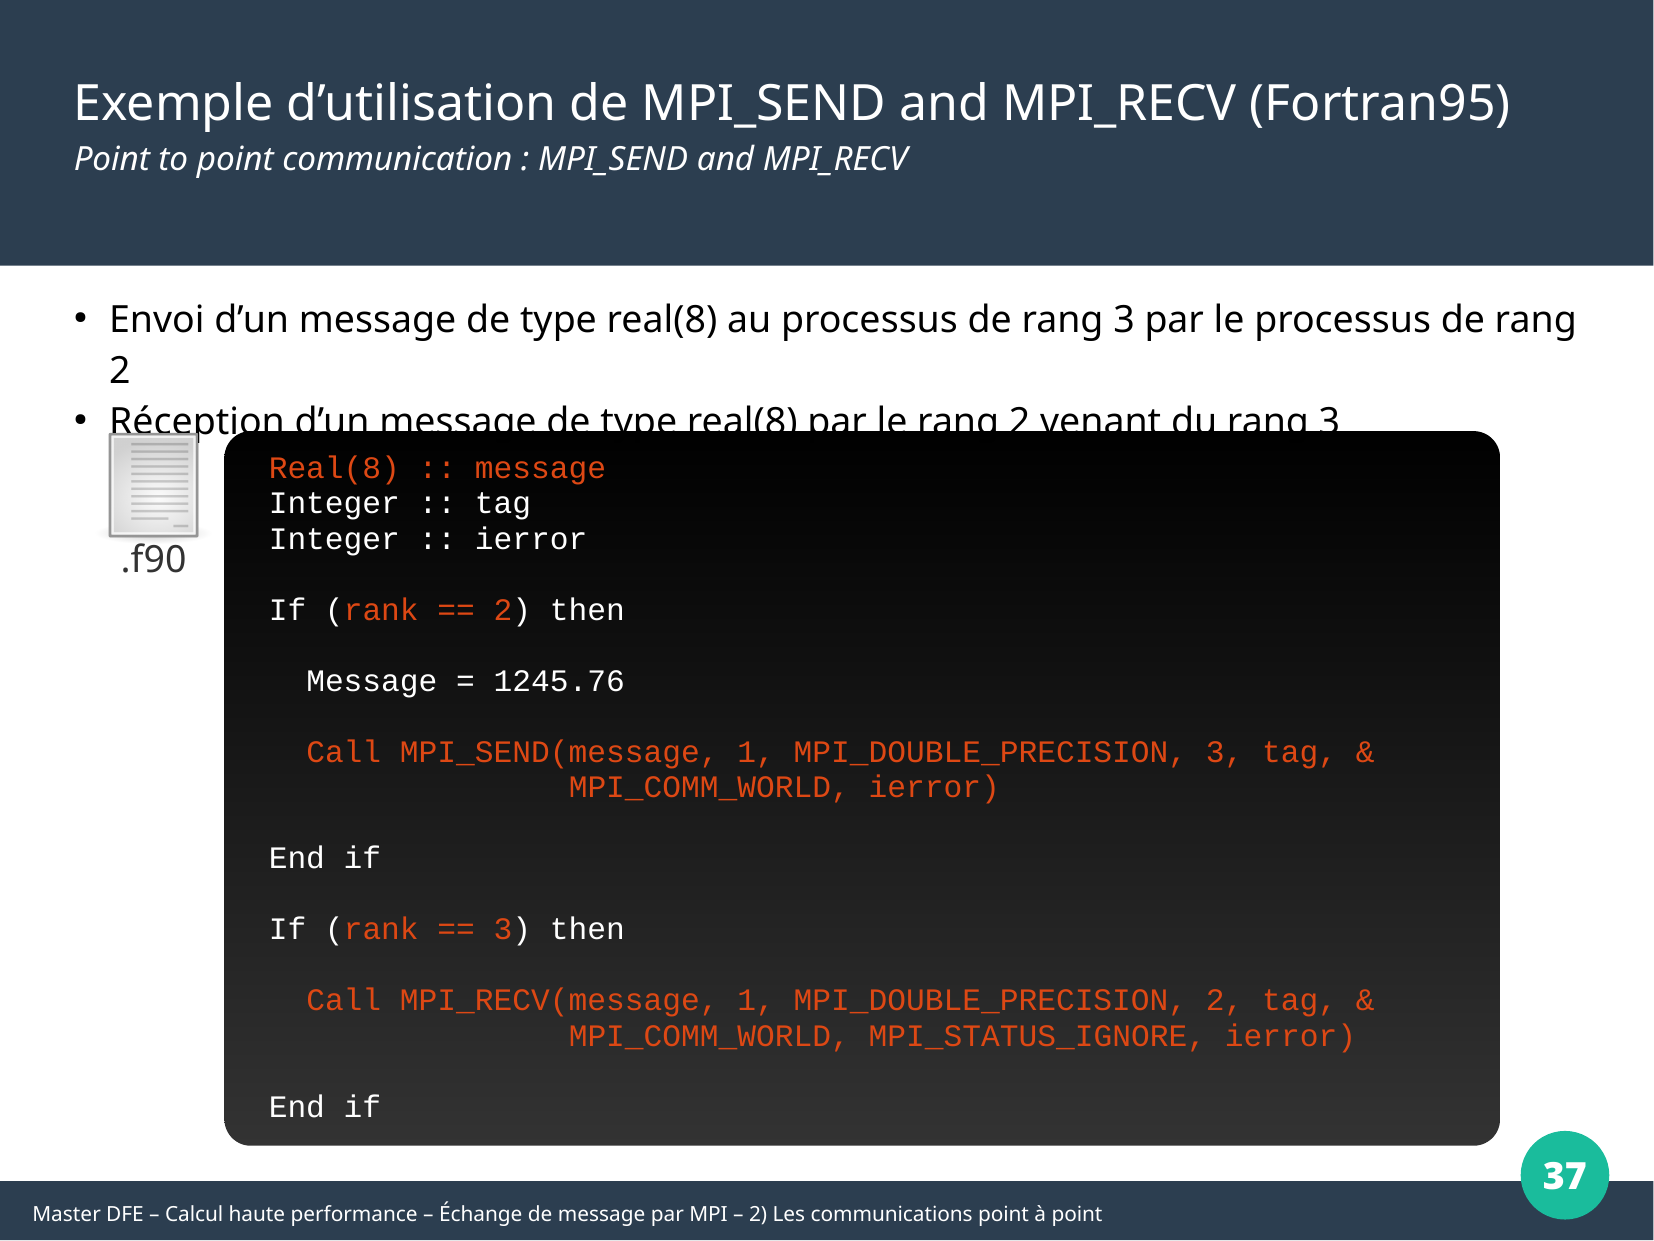

Exemple d’utilisation de MPI_SEND and MPI_RECV (Fortran95)
Point to point communication : MPI_SEND and MPI_RECV
Envoi d’un message de type real(8) au processus de rang 3 par le processus de rang 2
Réception d’un message de type real(8) par le rang 2 venant du rang 3
Real(8) :: message
Integer :: tag
Integer :: ierror
If (rank == 2) then
 Message = 1245.76
 Call MPI_SEND(message, 1, MPI_DOUBLE_PRECISION, 3, tag, &
 MPI_COMM_WORLD, ierror)
End if
If (rank == 3) then
 Call MPI_RECV(message, 1, MPI_DOUBLE_PRECISION, 2, tag, &
 MPI_COMM_WORLD, MPI_STATUS_IGNORE, ierror)
End if
.f90
37
Master DFE – Calcul haute performance – Échange de message par MPI – 2) Les communications point à point